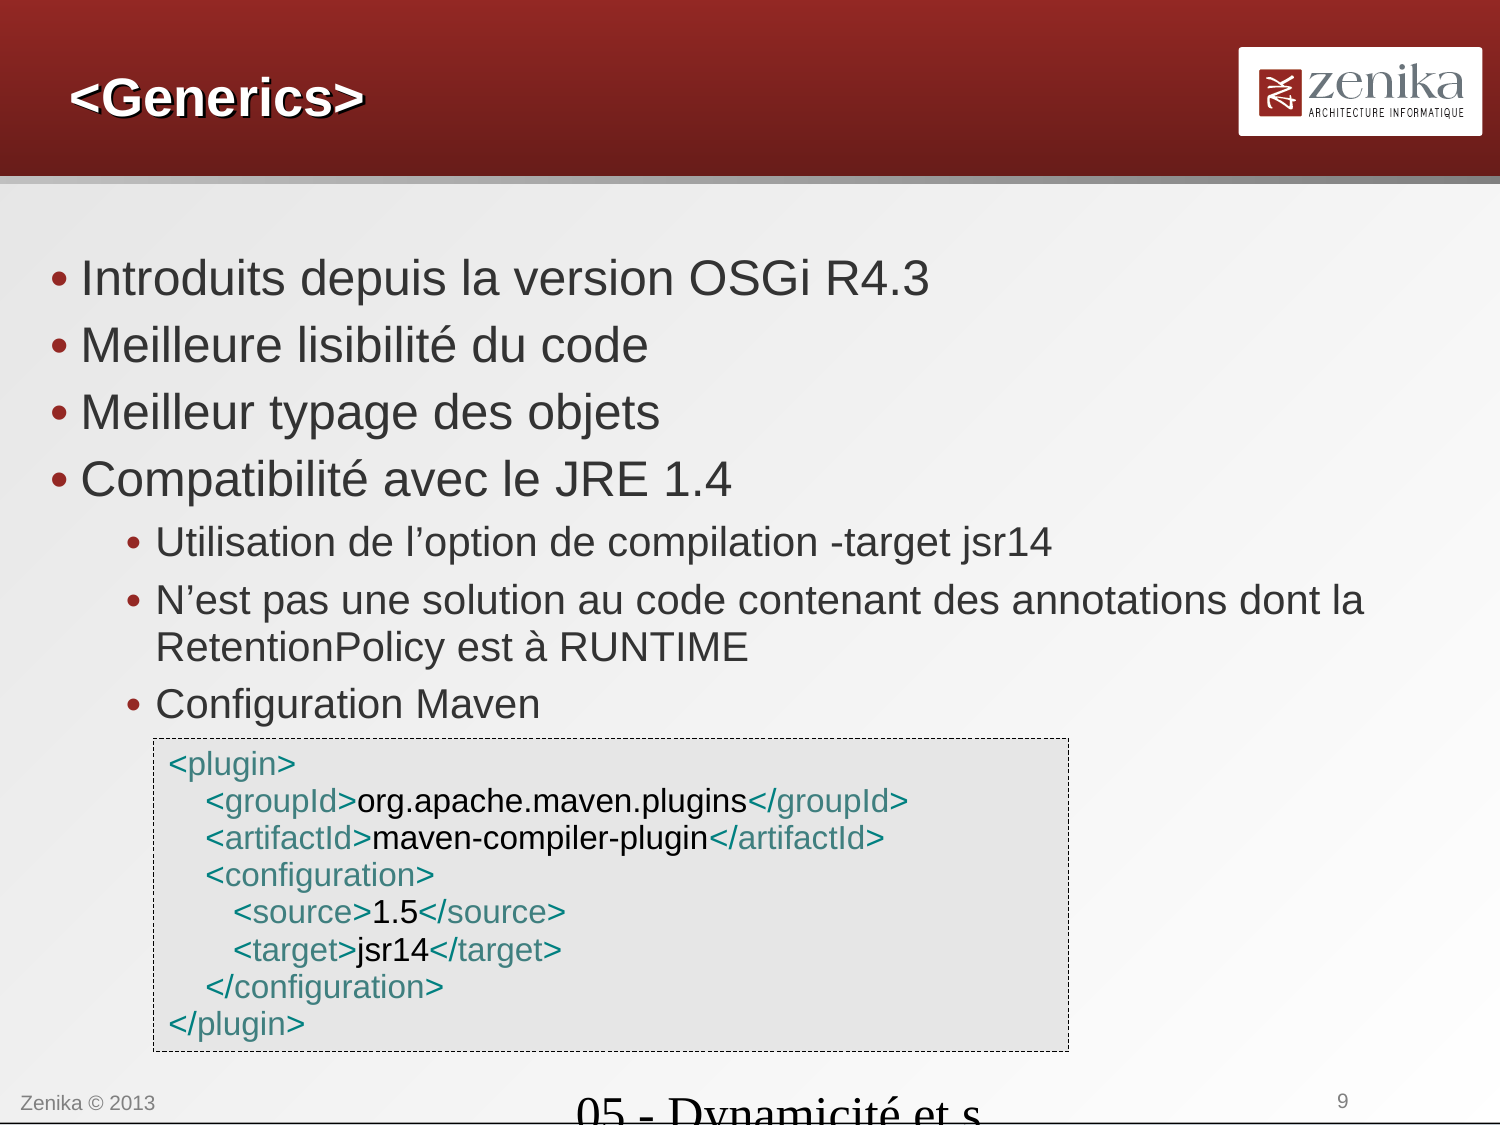

# <Generics>
Introduits depuis la version OSGi R4.3
Meilleure lisibilité du code
Meilleur typage des objets
Compatibilité avec le JRE 1.4
Utilisation de l’option de compilation -target jsr14
N’est pas une solution au code contenant des annotations dont la RetentionPolicy est à RUNTIME
Configuration Maven
<plugin>
 <groupId>org.apache.maven.plugins</groupId>
 <artifactId>maven-compiler-plugin</artifactId>
 <configuration>
 <source>1.5</source>
 <target>jsr14</target>
 </configuration>
</plugin>